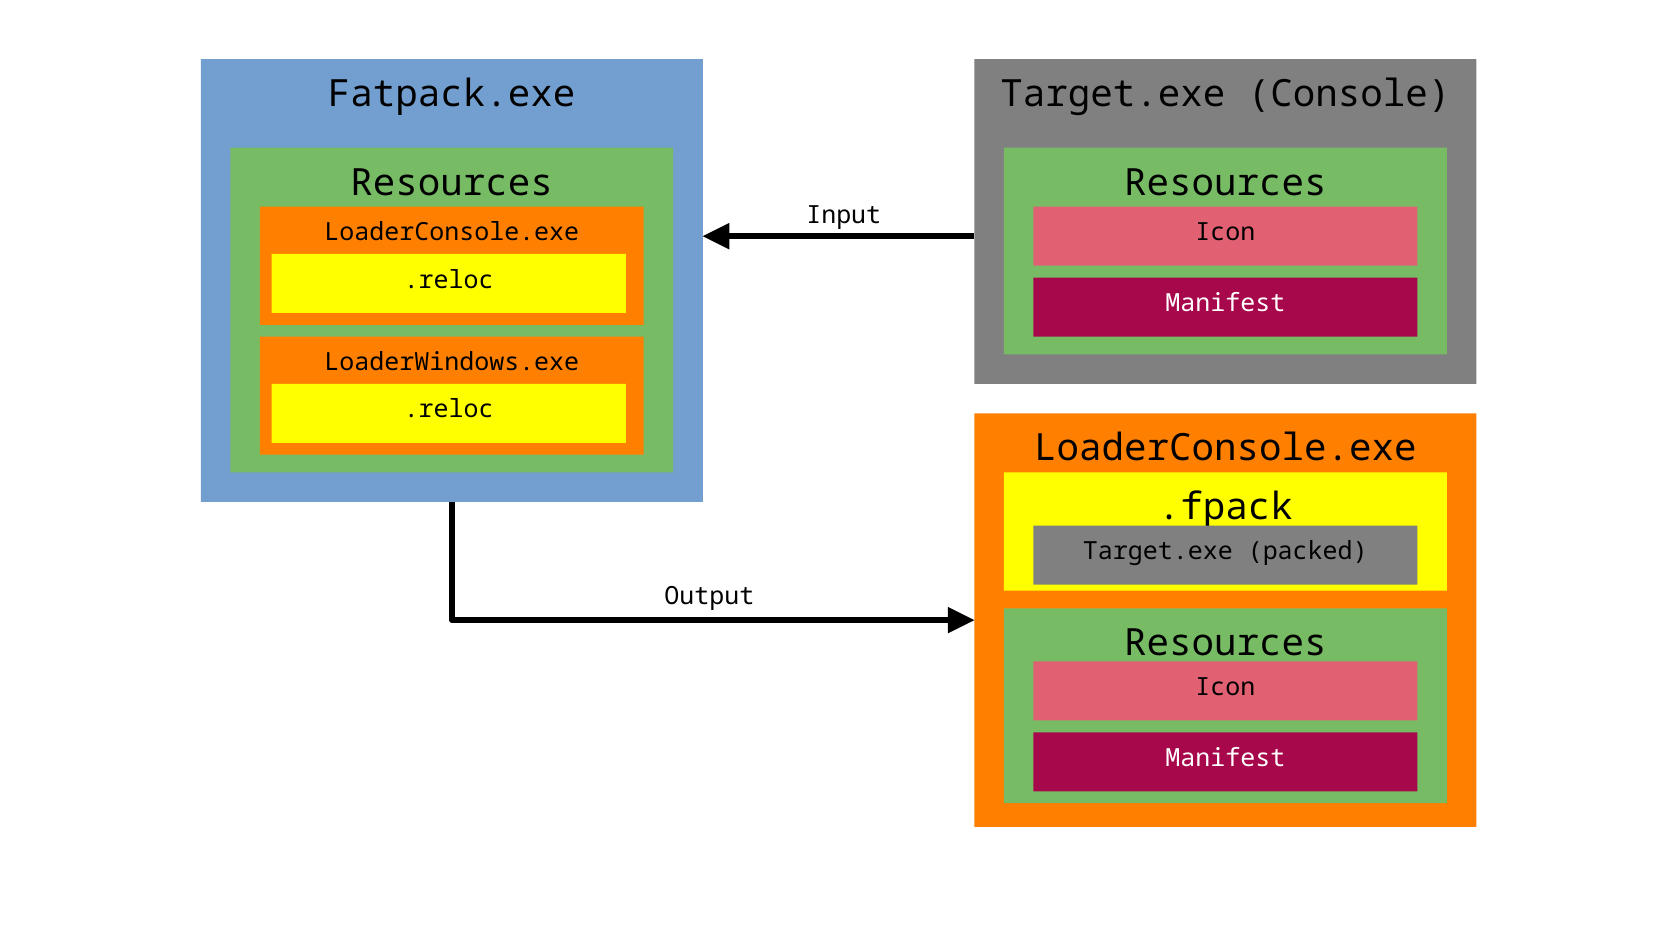

Fatpack.exe
Target.exe (Console)
Resources
Resources
Input
LoaderConsole.exe
Icon
.reloc
Manifest
LoaderWindows.exe
.reloc
LoaderConsole.exe
.fpack
Target.exe (packed)
Output
Resources
Icon
Manifest